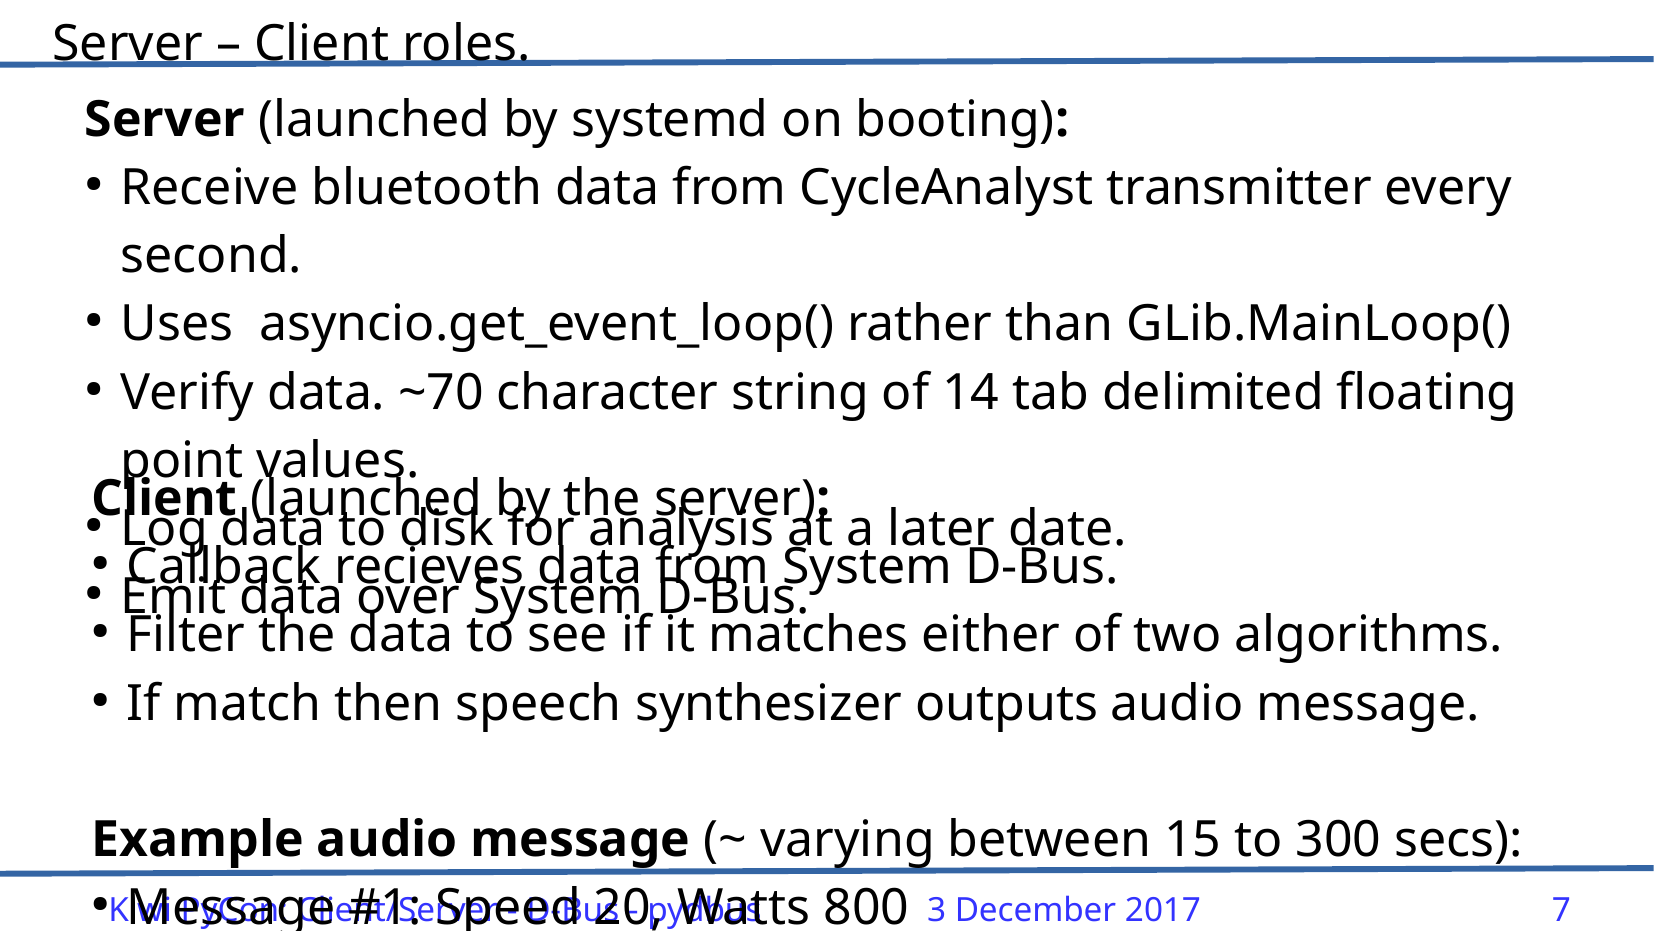

Server – Client roles.
Server (launched by systemd on booting):
Receive bluetooth data from CycleAnalyst transmitter every second.
Uses asyncio.get_event_loop() rather than GLib.MainLoop()
Verify data. ~70 character string of 14 tab delimited floating point values.
Log data to disk for analysis at a later date.
Emit data over System D-Bus.
Client (launched by the server):
Callback recieves data from System D-Bus.
Filter the data to see if it matches either of two algorithms.
If match then speech synthesizer outputs audio message.
Example audio message (~ varying between 15 to 300 secs):
Message #1: Speed 20, Watts 800
Message #2: Distance 10, Amp-hours 4, Voltage 52
Kiwi PyCon: Client/Server - D-Bus - pydbus
3 December 2017
7